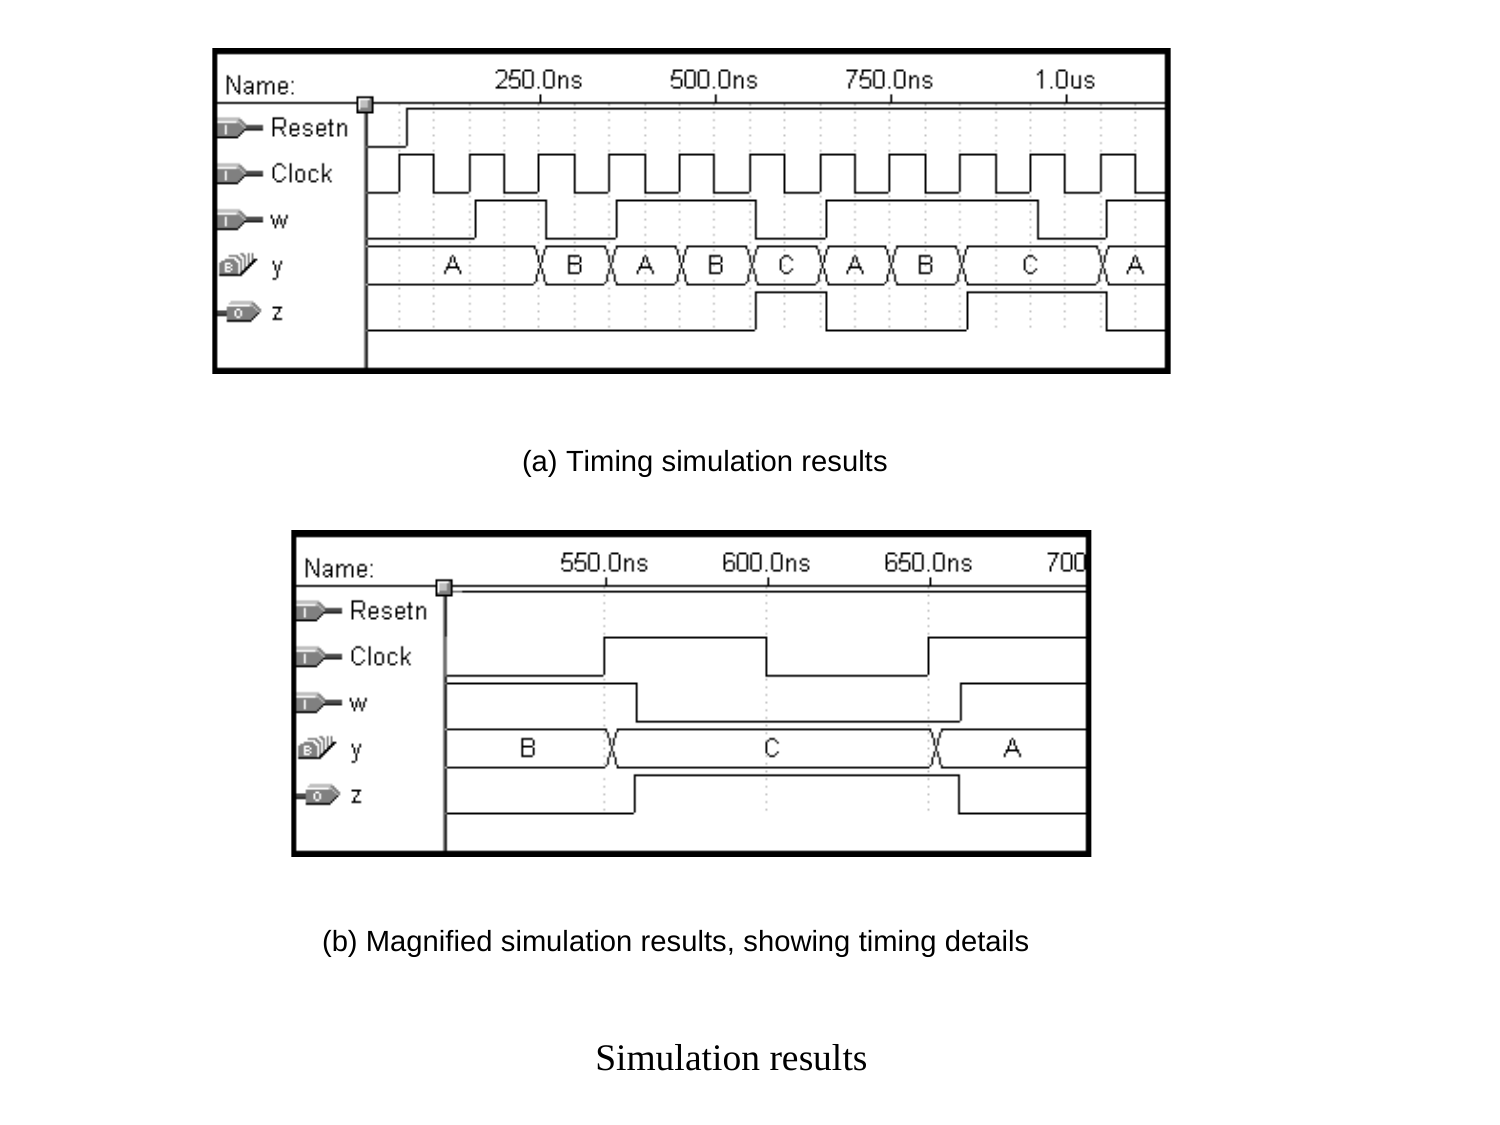

(a) Timing simulation results
(b) Magnified simulation results, showing timing details
Simulation results